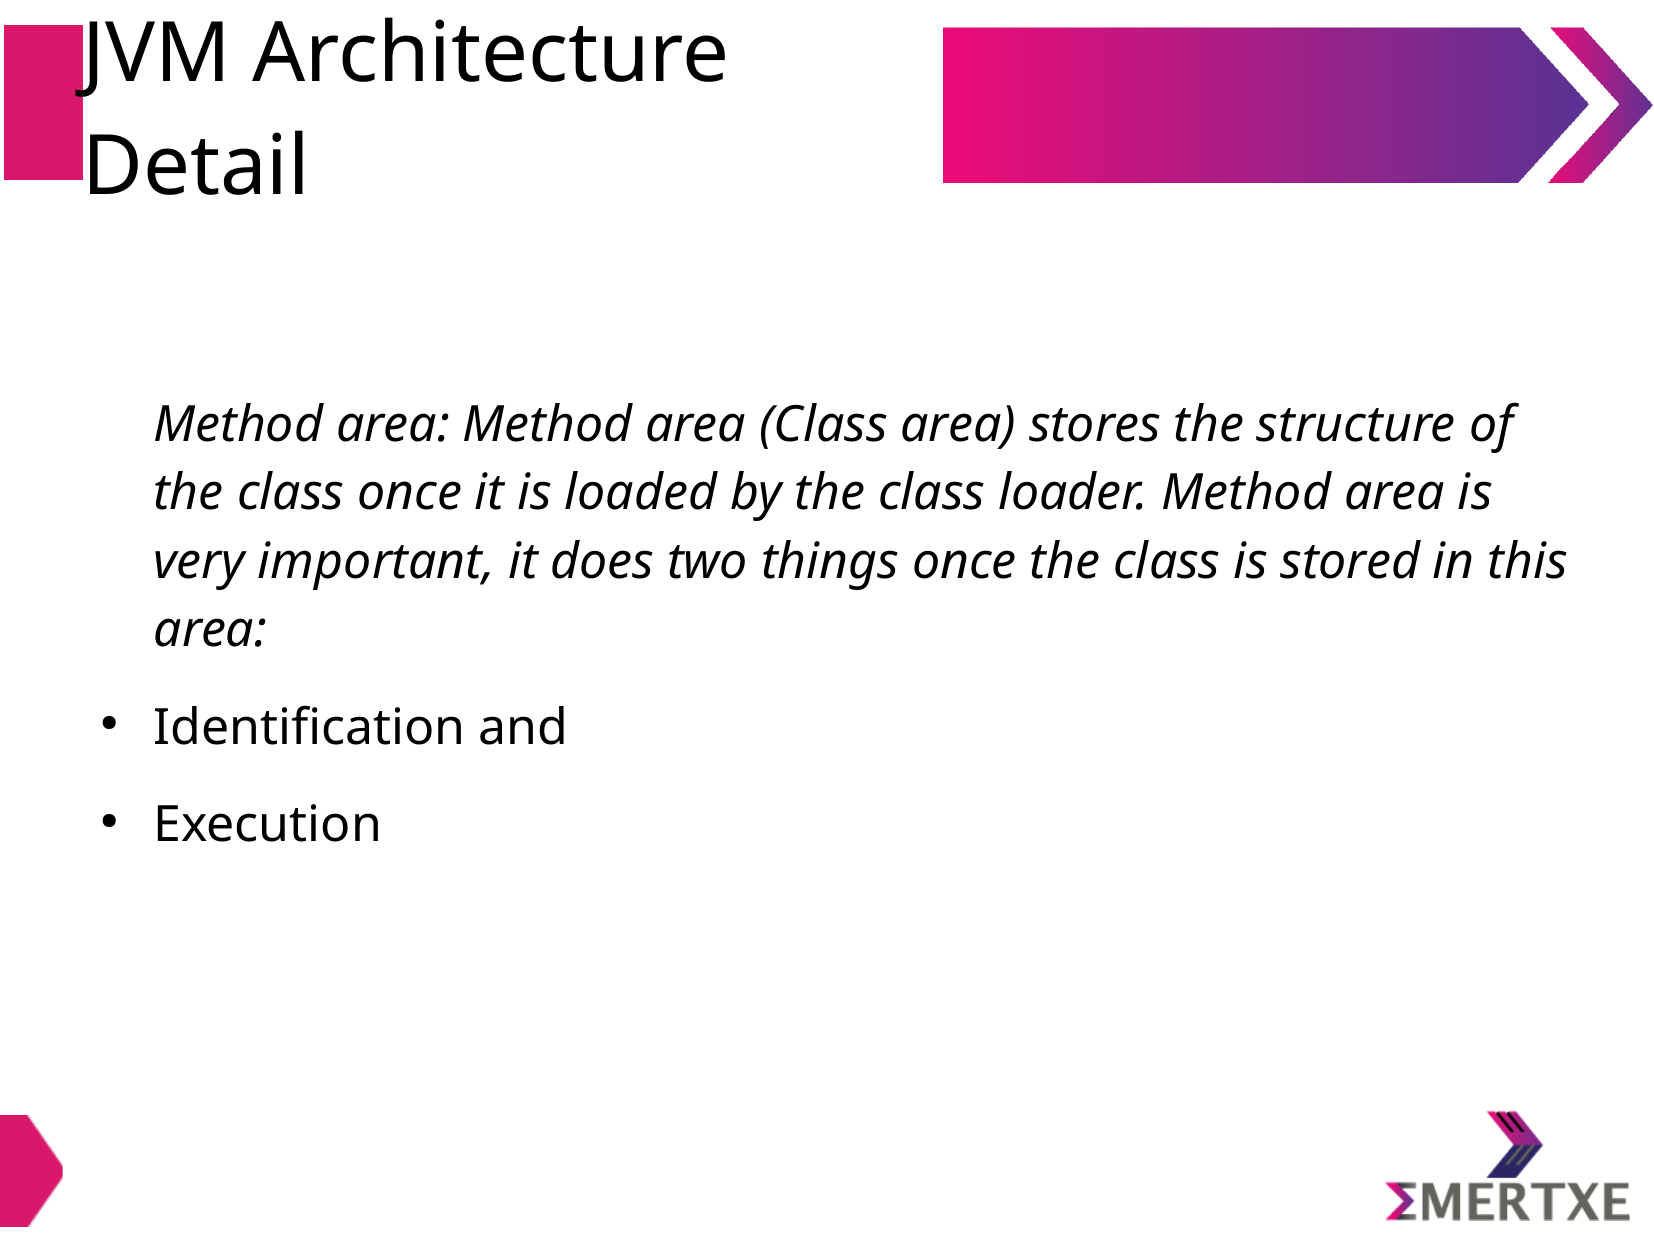

# JVM Architecture Detail
Method area: Method area (Class area) stores the structure of the class once it is loaded by the class loader. Method area is very important, it does two things once the class is stored in this area:
Identification and
Execution